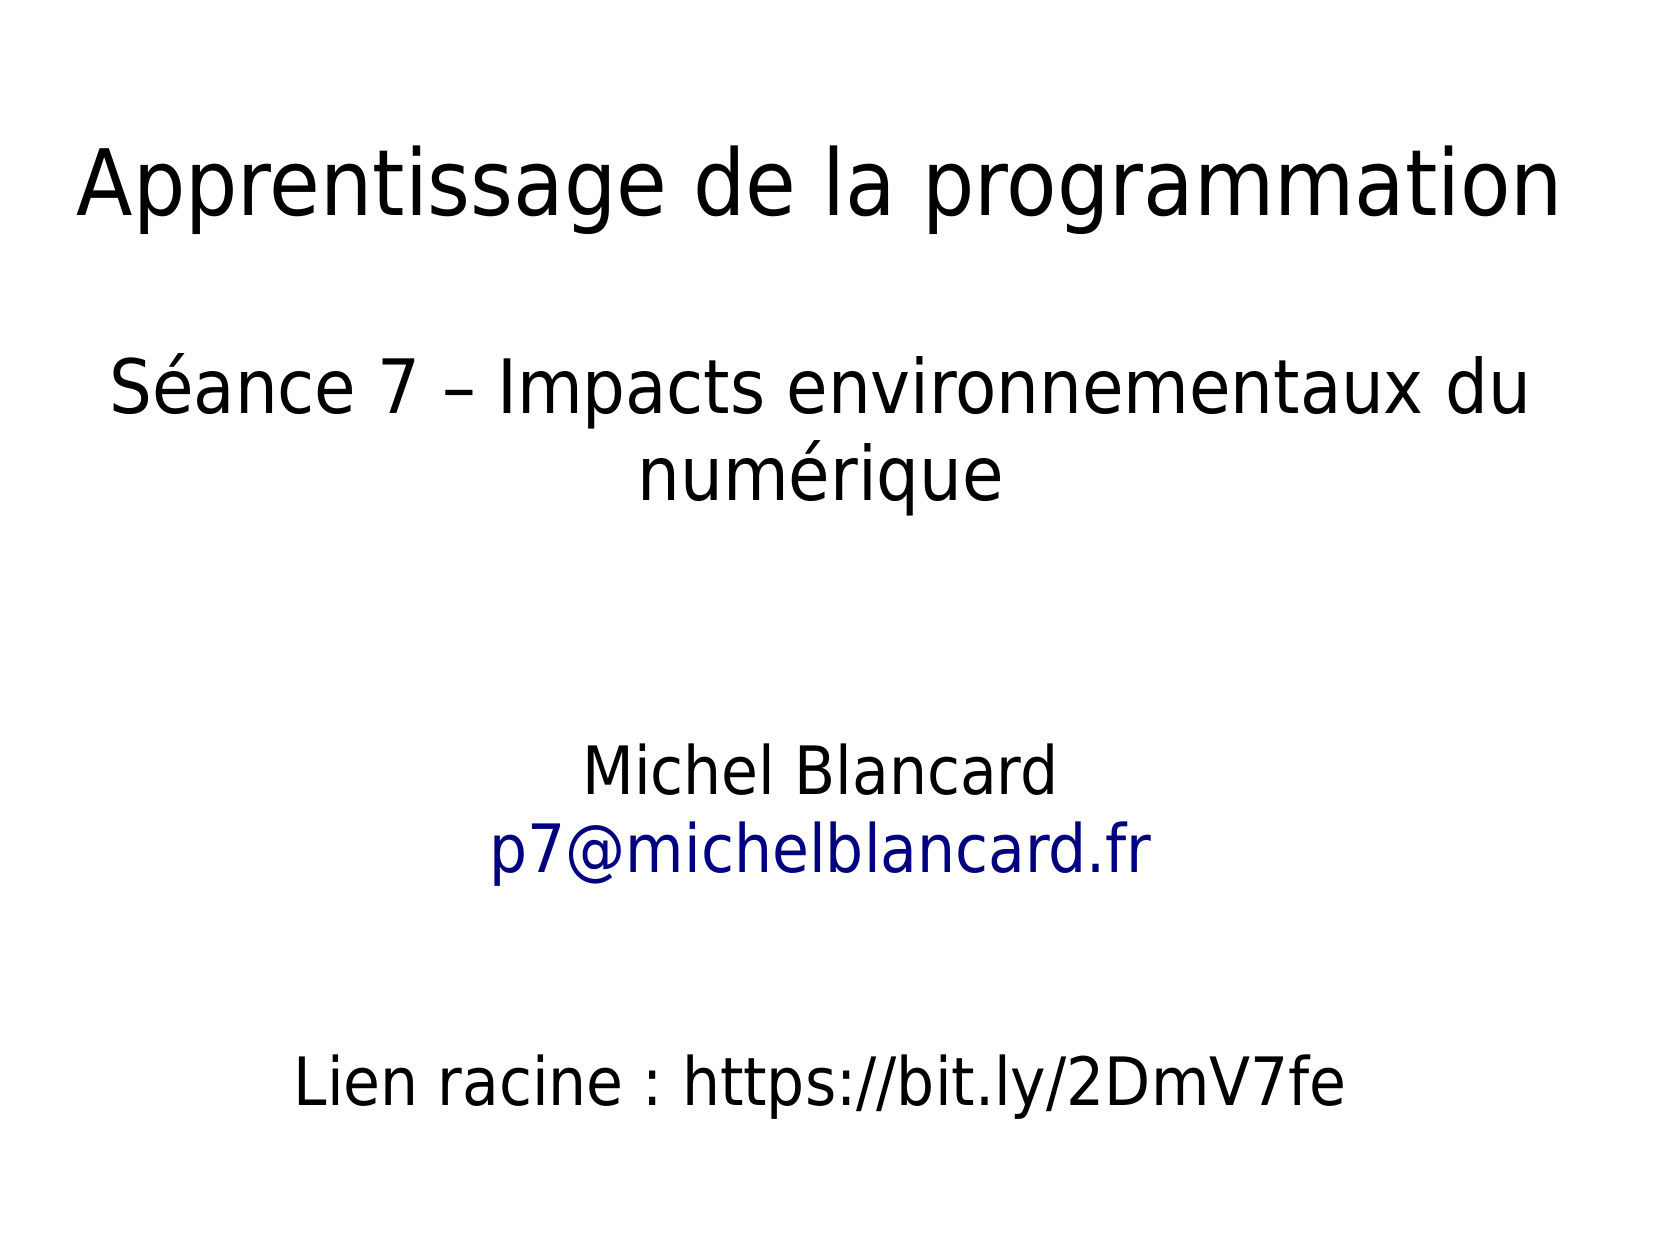

# Apprentissage de la programmation Séance 7 – Impacts environnementaux du numérique Michel Blancard p7@michelblancard.fr Lien racine : https://bit.ly/2DmV7fe